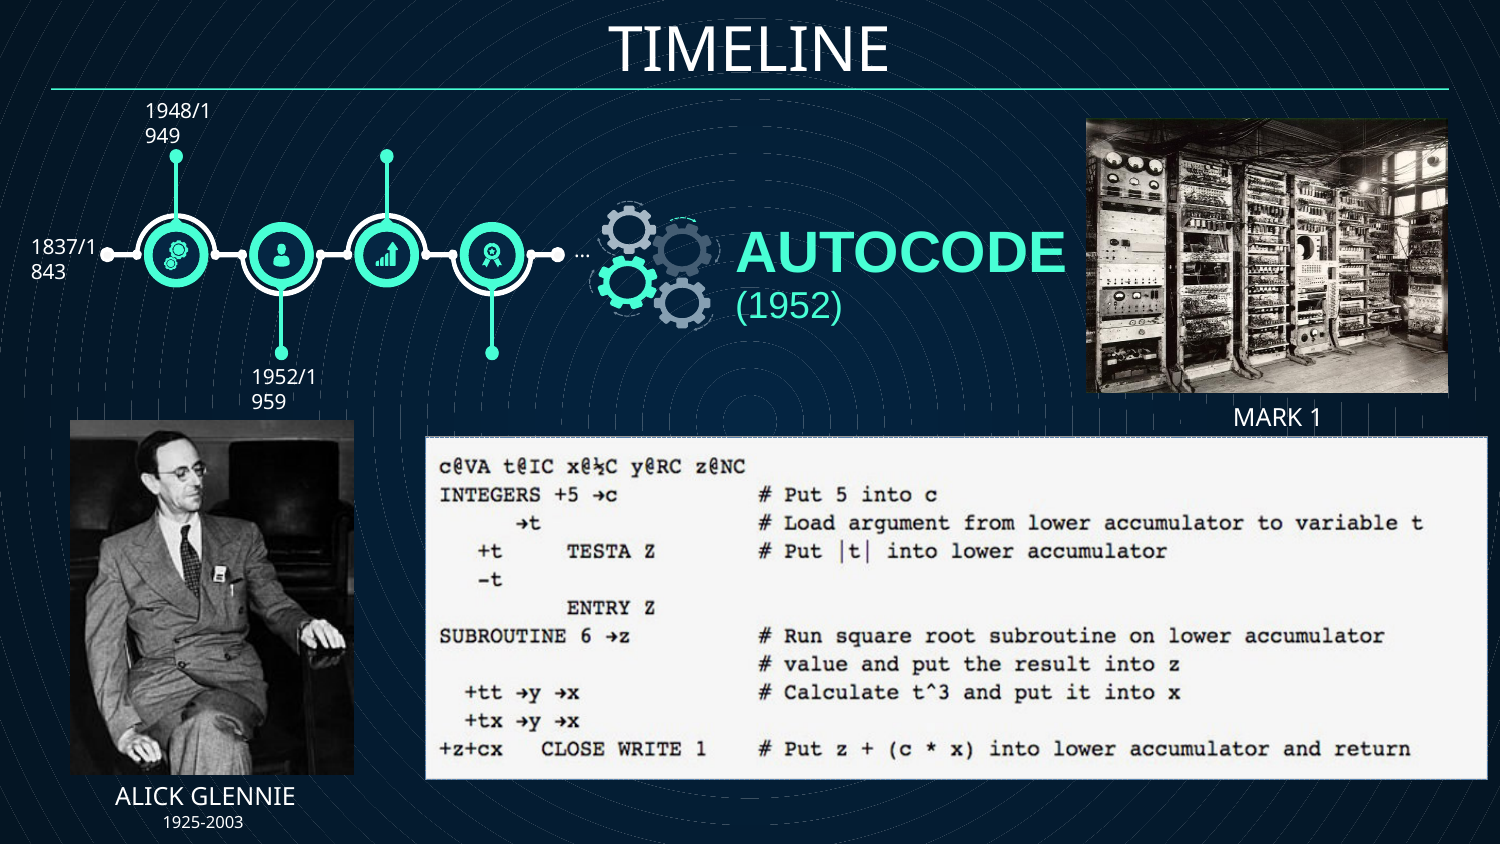

# TIMELINE
1948/1949
AUTOCODE
(1952)
1837/1843
...
1952/1959
MARK 1
ALICK GLENNIE
1925-2003